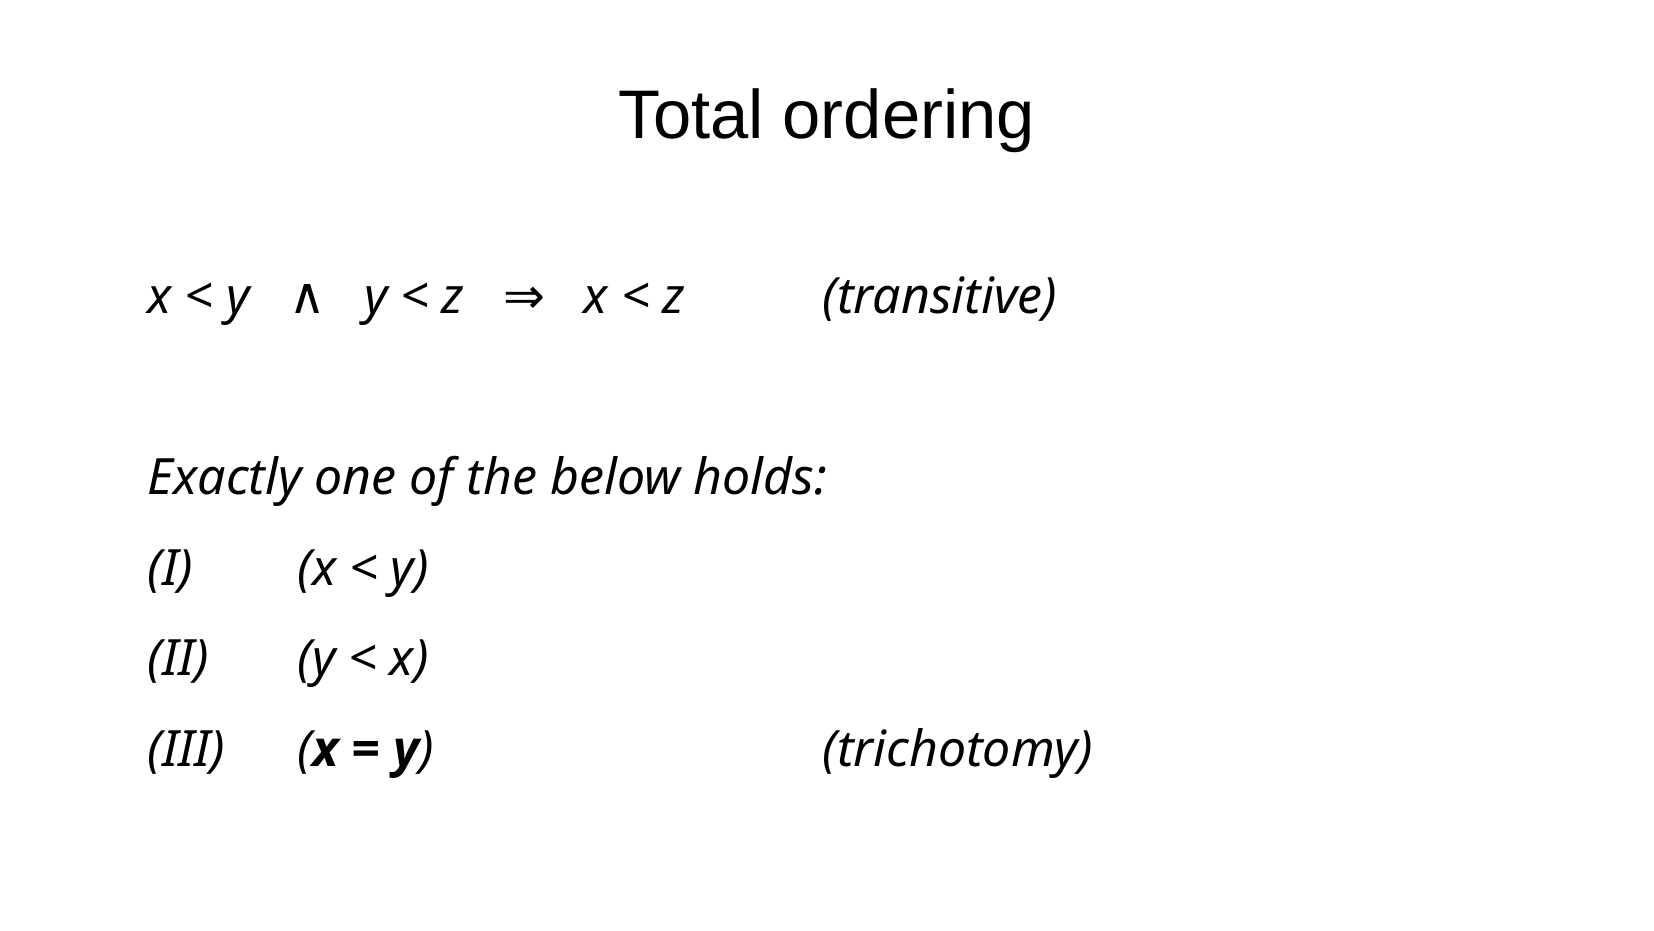

Total ordering
# x < y ∧ y < z ⇒ x < z		(transitive)
Exactly one of the below holds:
(I)		(x < y)
(II)		(y < x)
(III)	(x = y)						(trichotomy)